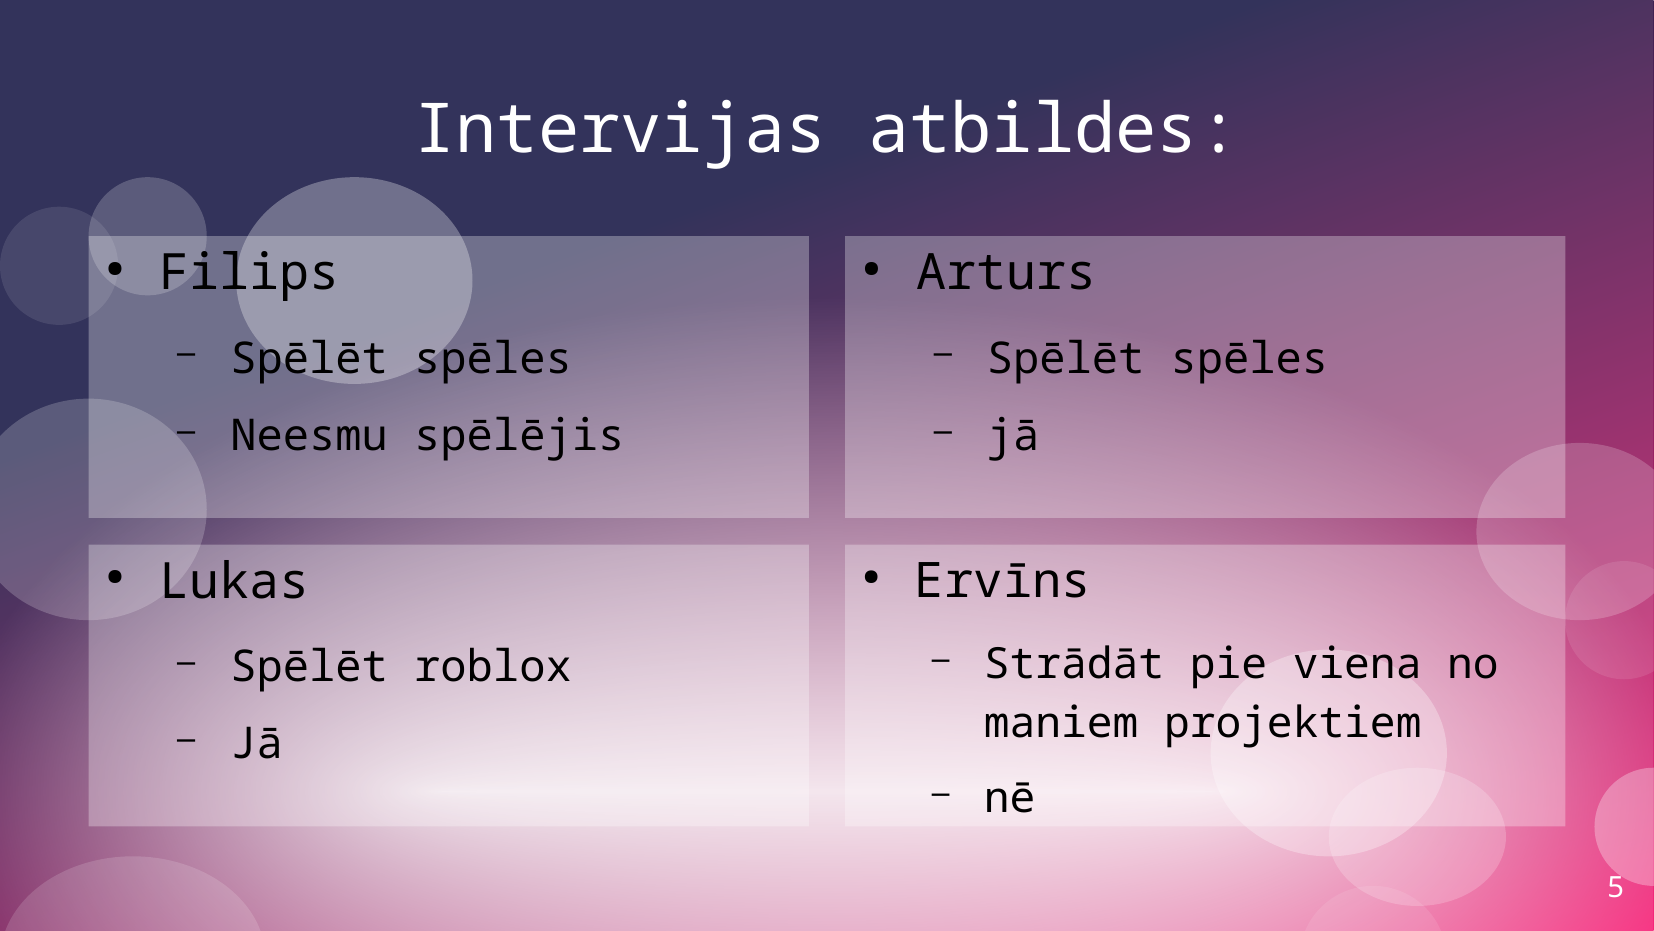

# Intervijas atbildes:
Filips
Spēlēt spēles
Neesmu spēlējis
Arturs
Spēlēt spēles
jā
Lukas
Spēlēt roblox
Jā
Ervīns
Strādāt pie viena no maniem projektiem
nē
5